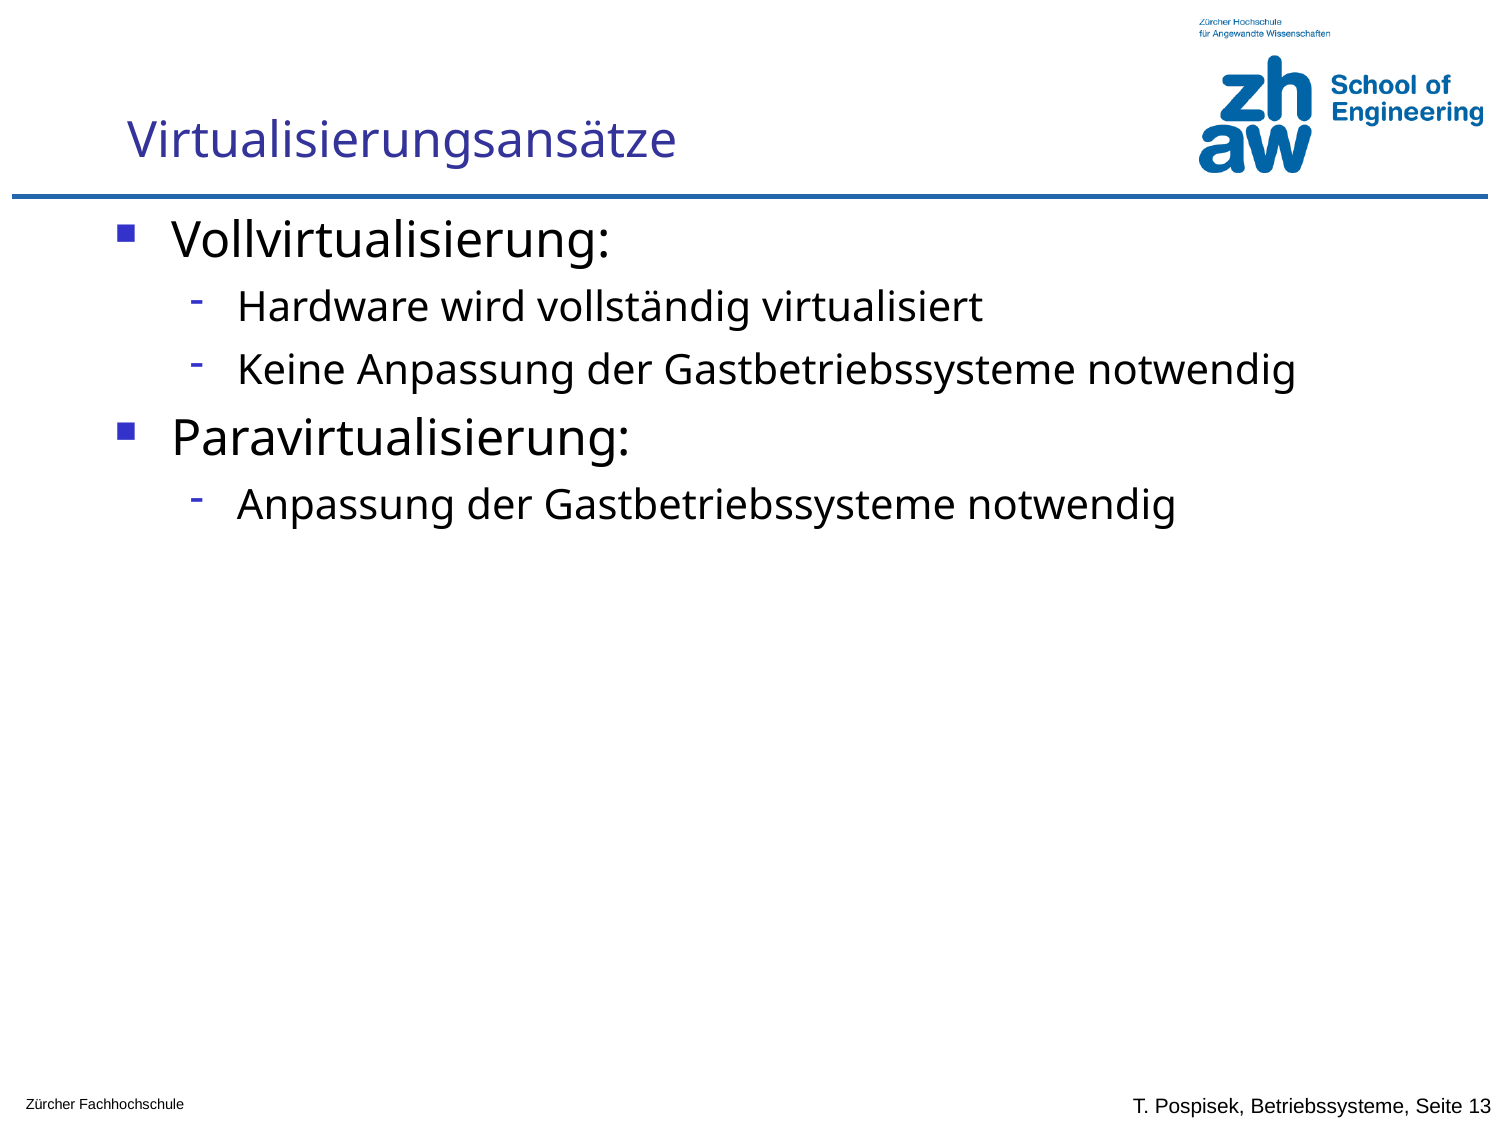

# Virtualisierungsansätze
Vollvirtualisierung:
Hardware wird vollständig virtualisiert
Keine Anpassung der Gastbetriebssysteme notwendig
Paravirtualisierung:
Anpassung der Gastbetriebssysteme notwendig